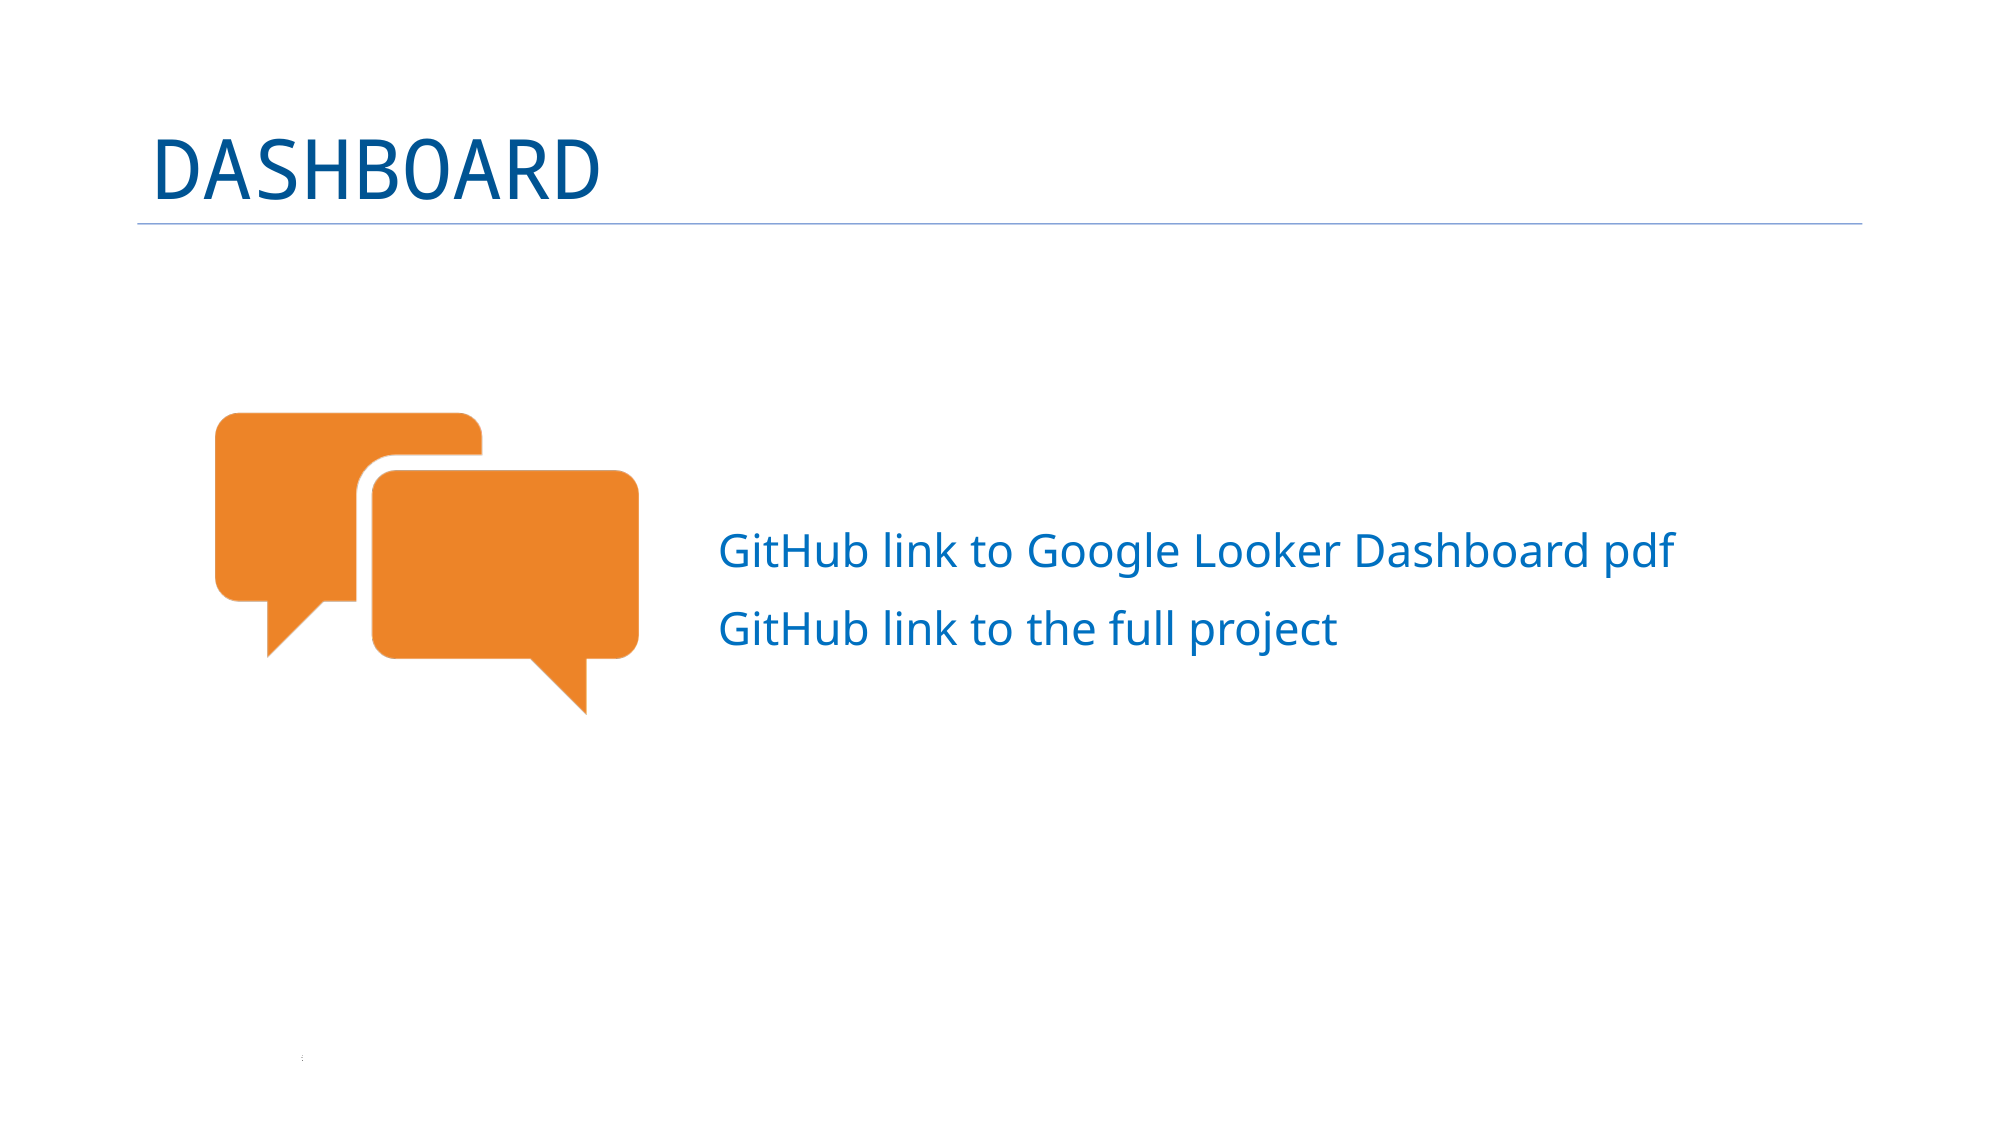

# DASHBOARD
GitHub link to Google Looker Dashboard pdf
GitHub link to the full project